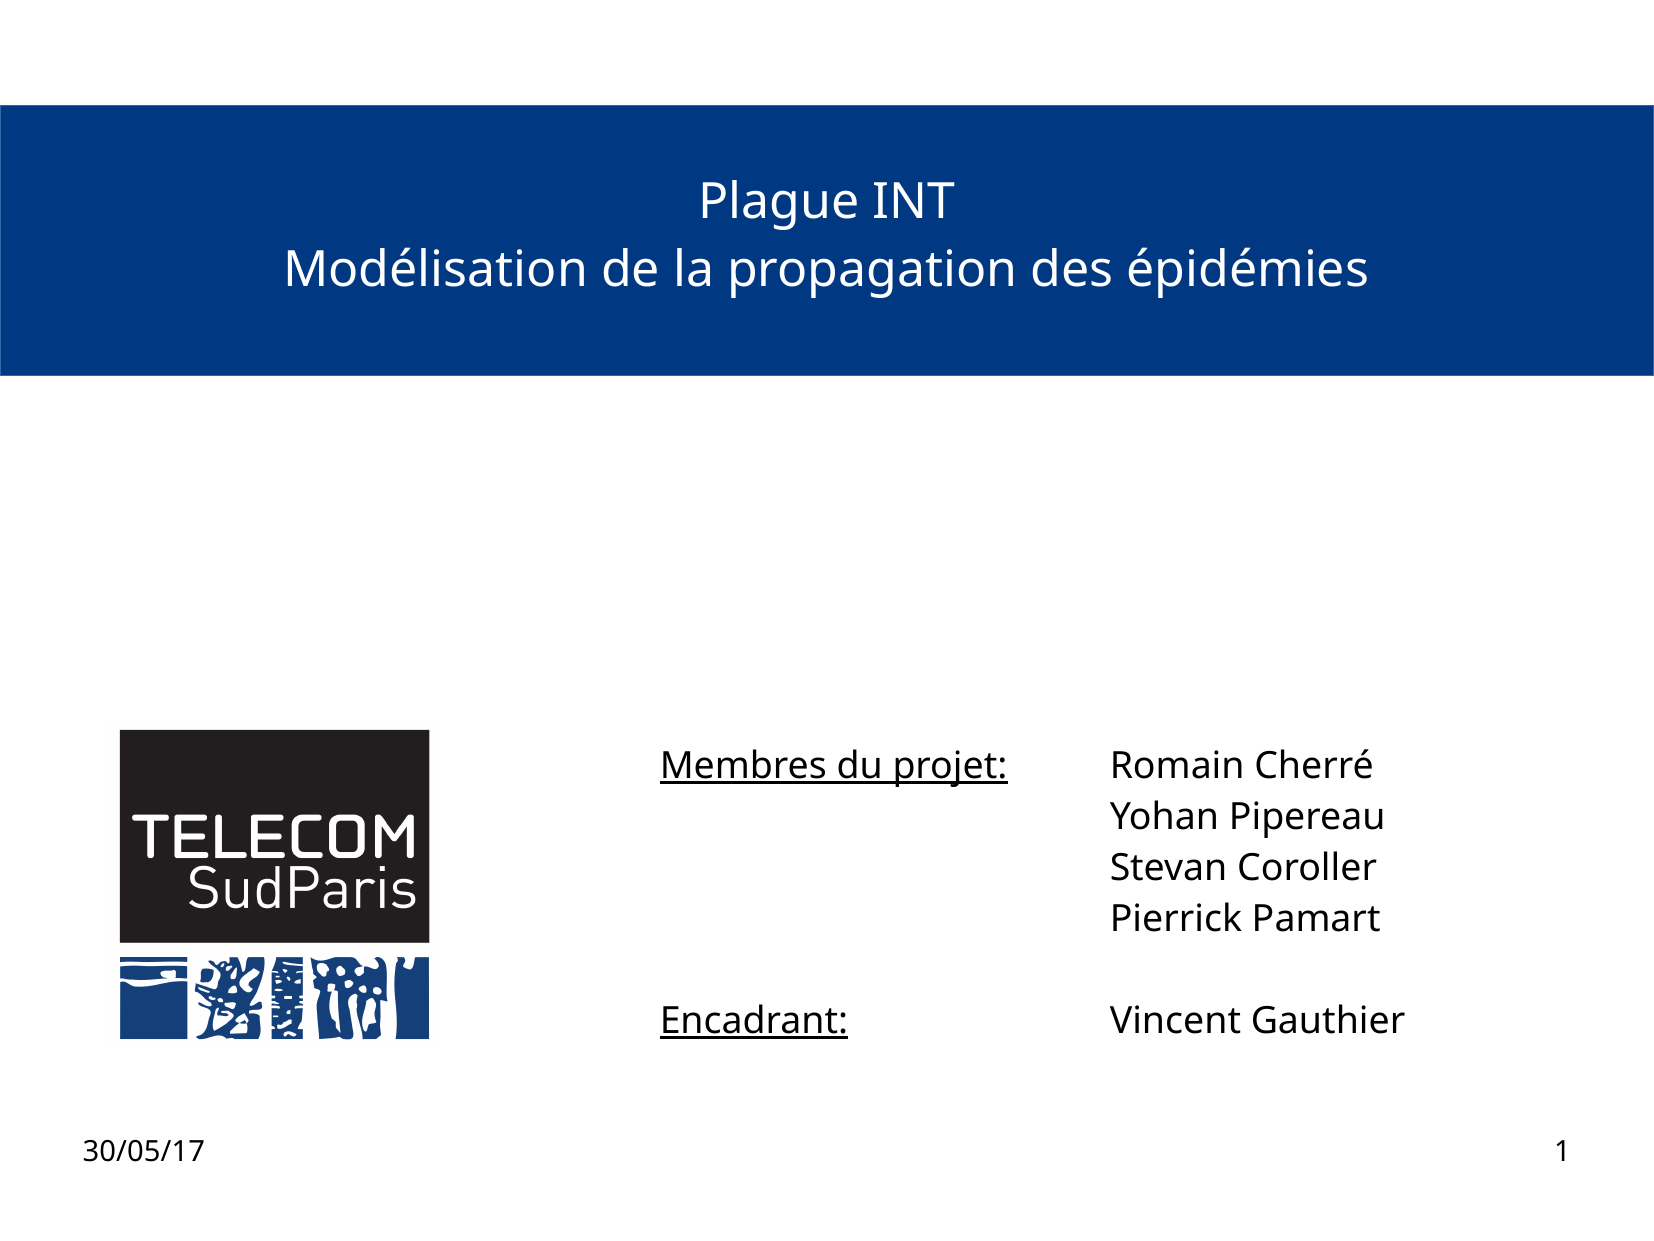

Plague INT
Modélisation de la propagation des épidémies
Membres du projet:		Romain Cherré
						Yohan Pipereau
						Stevan Coroller
						Pierrick Pamart
Encadrant:				Vincent Gauthier
30/05/17
1